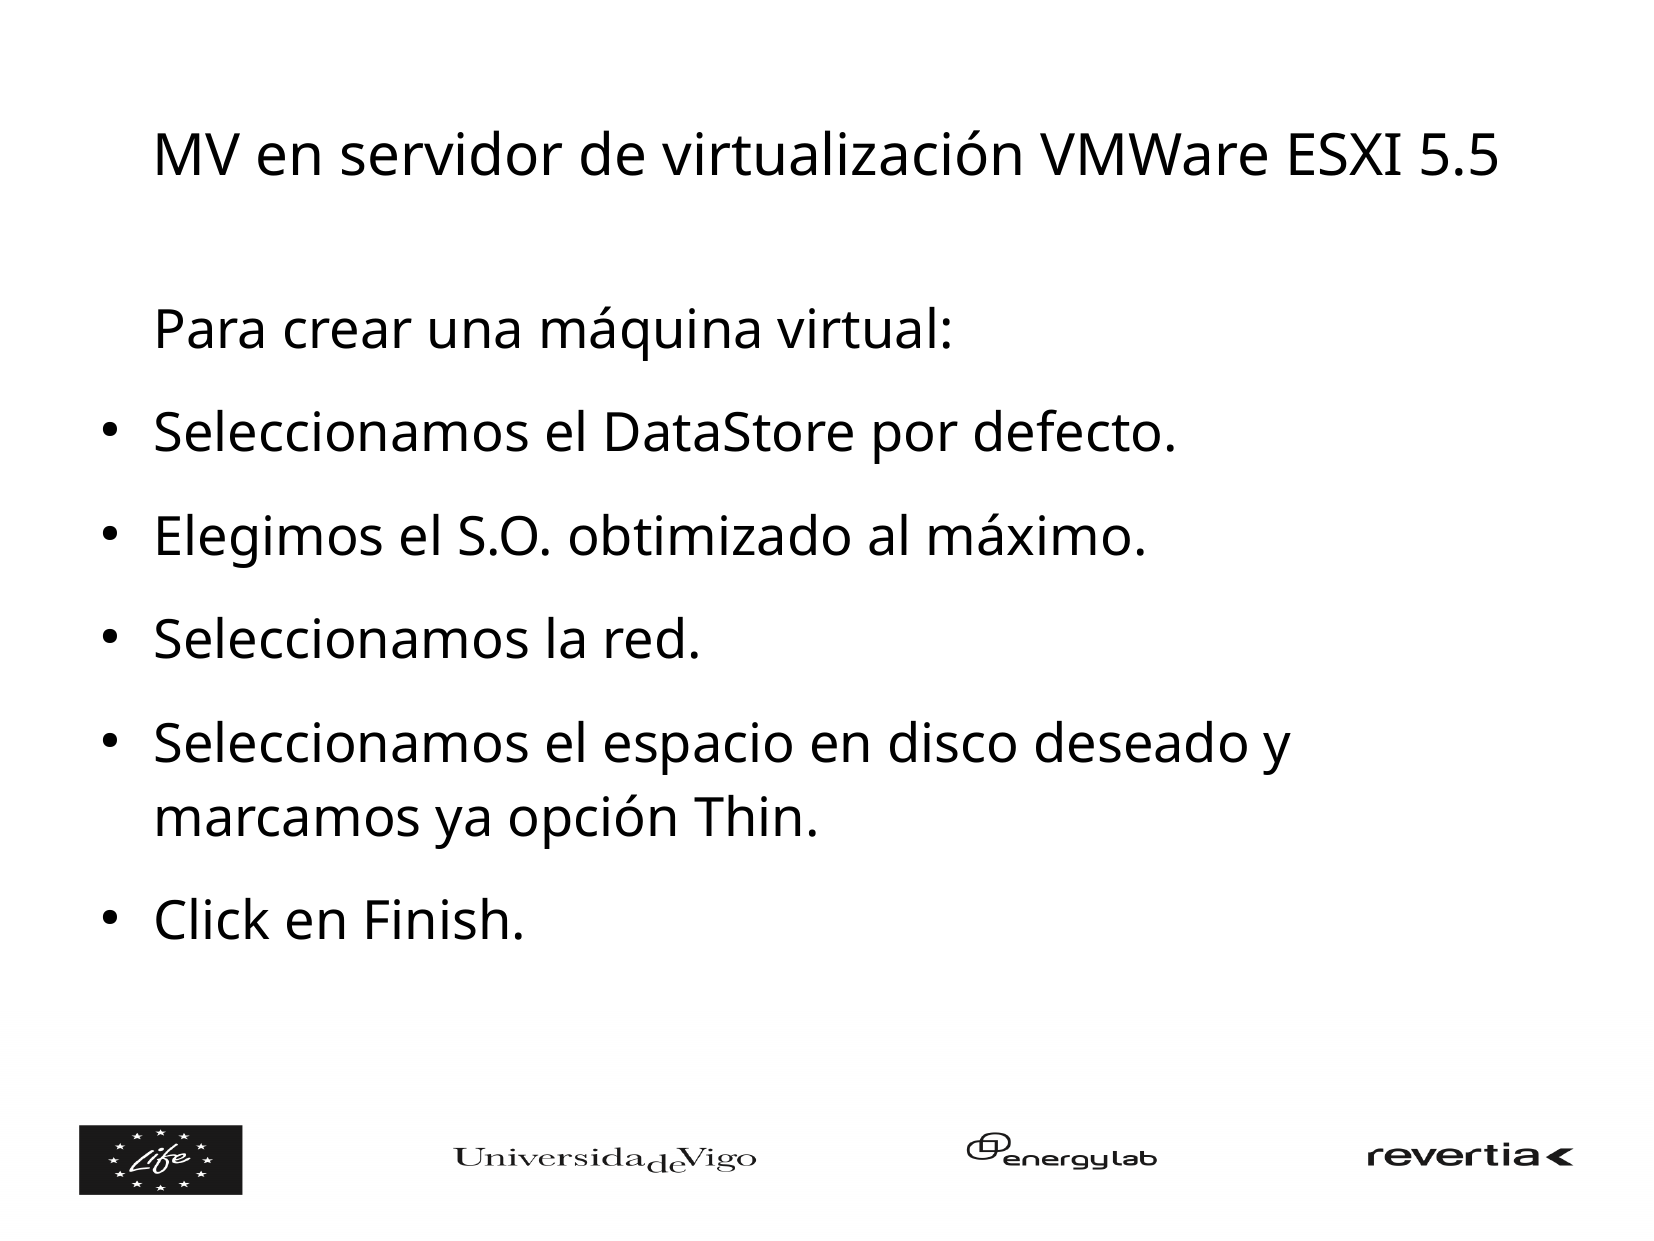

# MV en servidor de virtualización VMWare ESXI 5.5
Para crear una máquina virtual:
Seleccionamos el DataStore por defecto.
Elegimos el S.O. obtimizado al máximo.
Seleccionamos la red.
Seleccionamos el espacio en disco deseado y marcamos ya opción Thin.
Click en Finish.